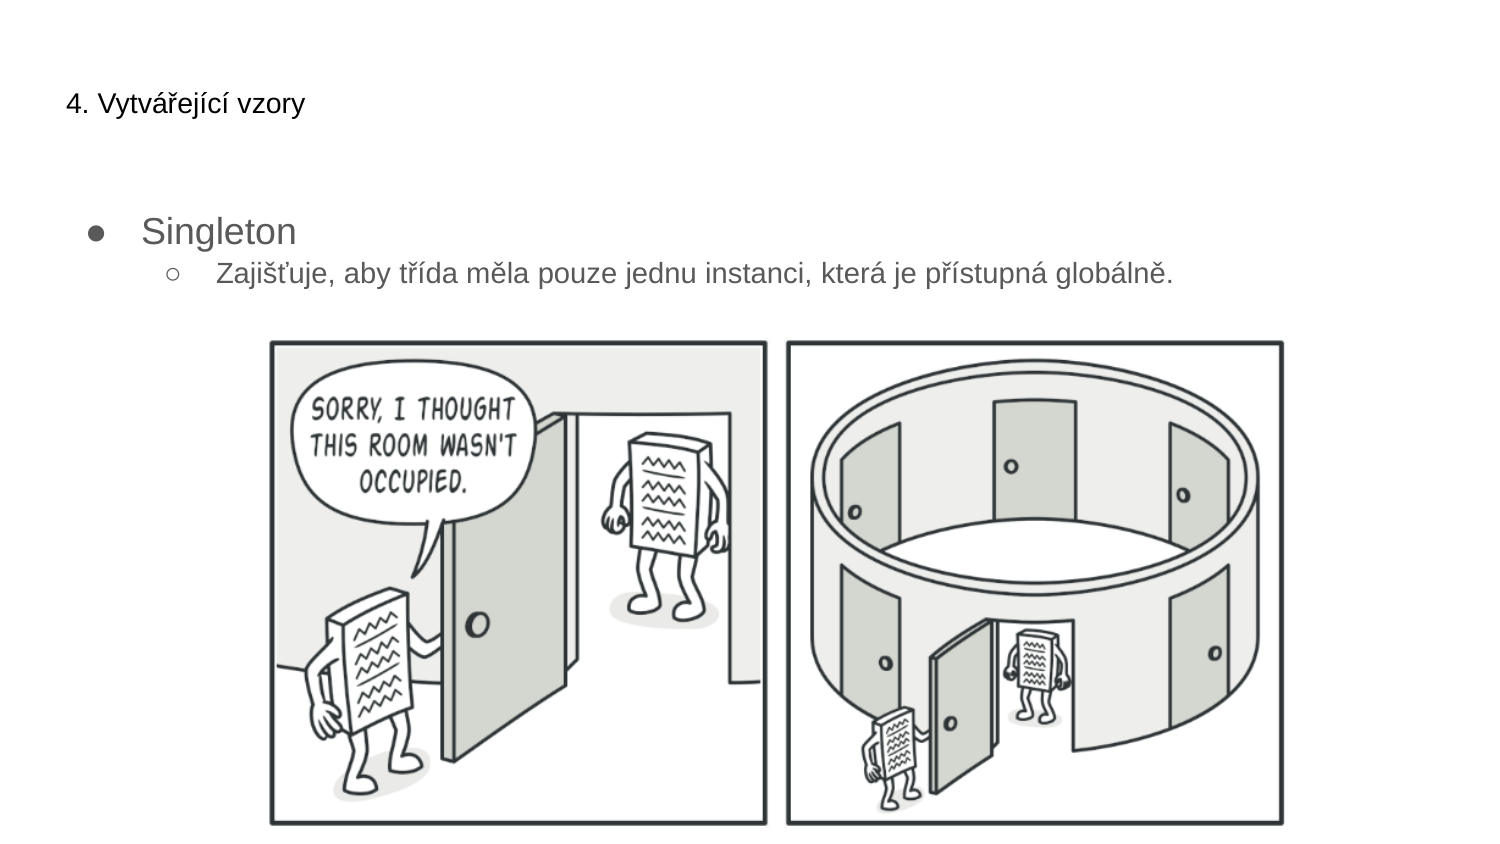

# 4. Vytvářející vzory
Singleton
Zajišťuje, aby třída měla pouze jednu instanci, která je přístupná globálně.